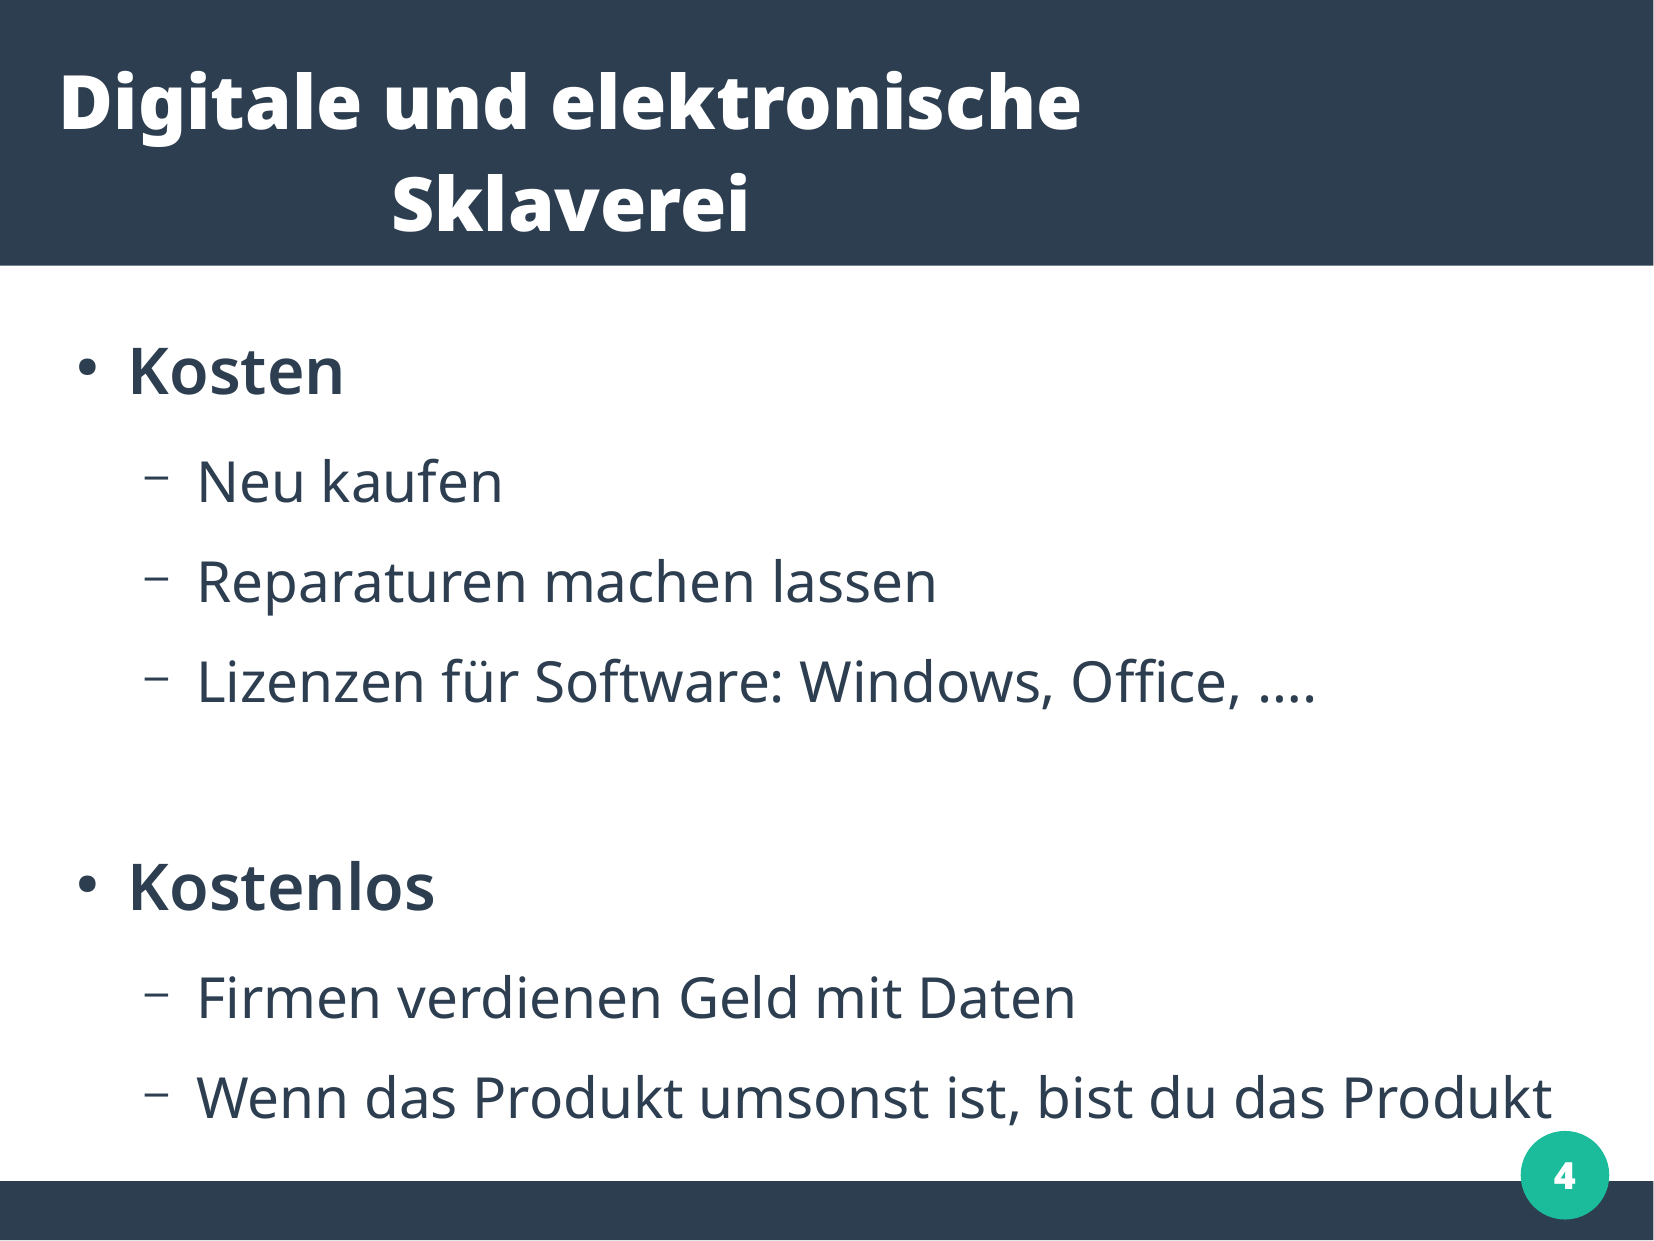

# Digitale und elektronische Sklaverei
Kosten
Neu kaufen
Reparaturen machen lassen
Lizenzen für Software: Windows, Office, ….
Kostenlos
Firmen verdienen Geld mit Daten
Wenn das Produkt umsonst ist, bist du das Produkt
4